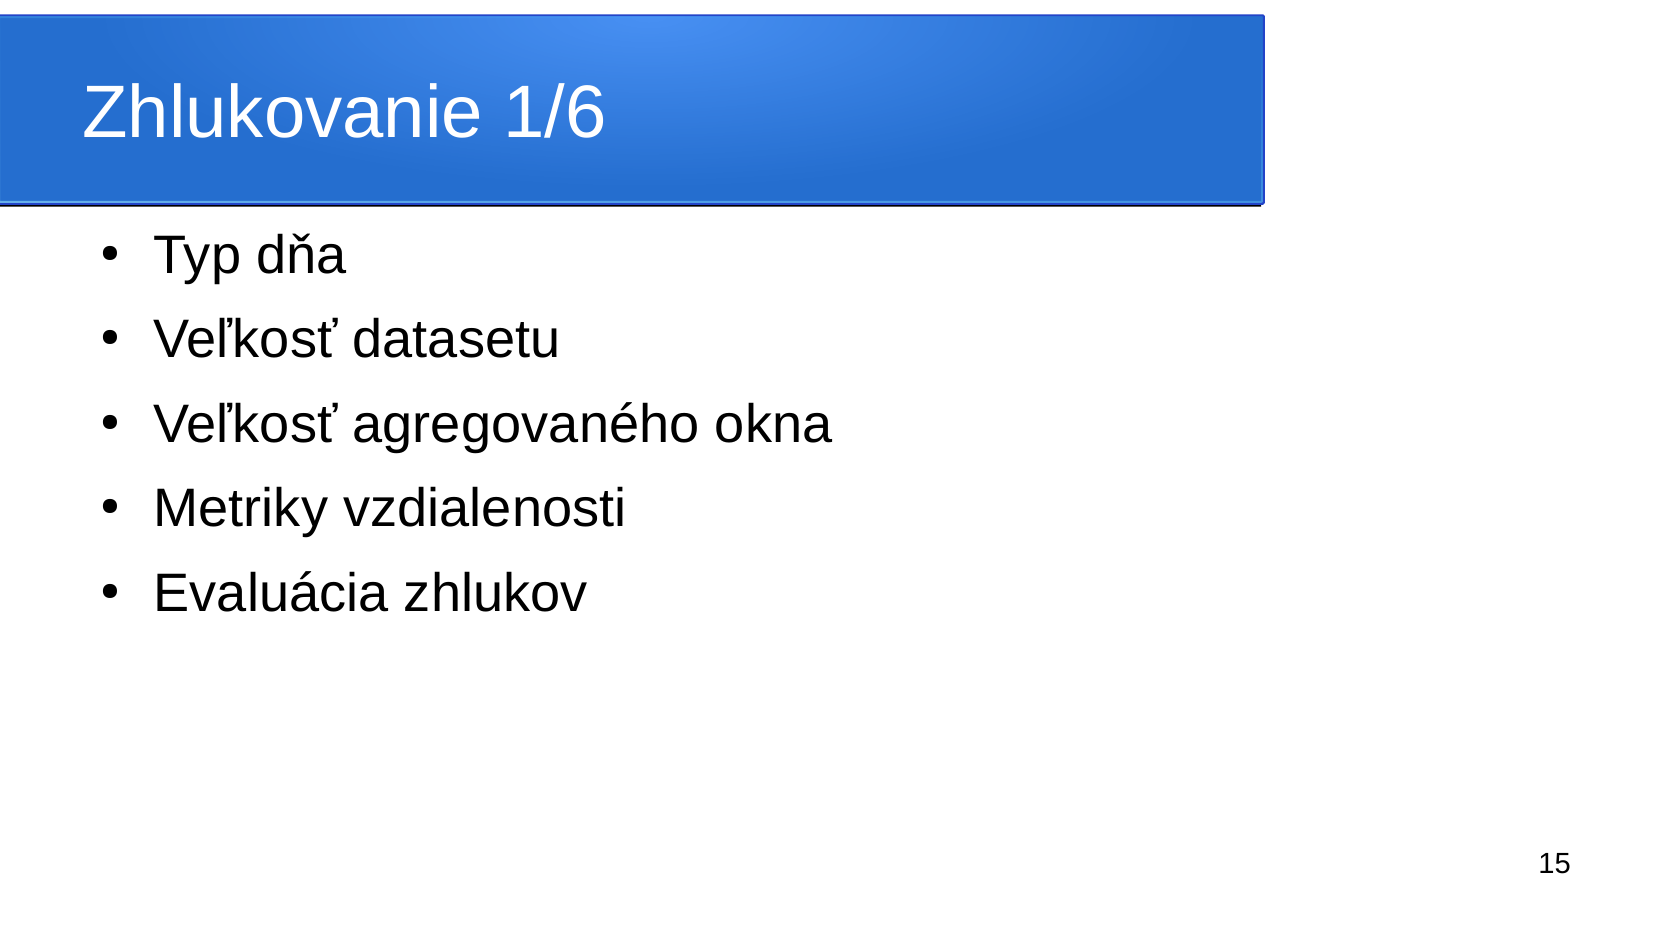

# Zhlukovanie 1/6
Typ dňa
Veľkosť datasetu
Veľkosť agregovaného okna
Metriky vzdialenosti
Evaluácia zhlukov
15